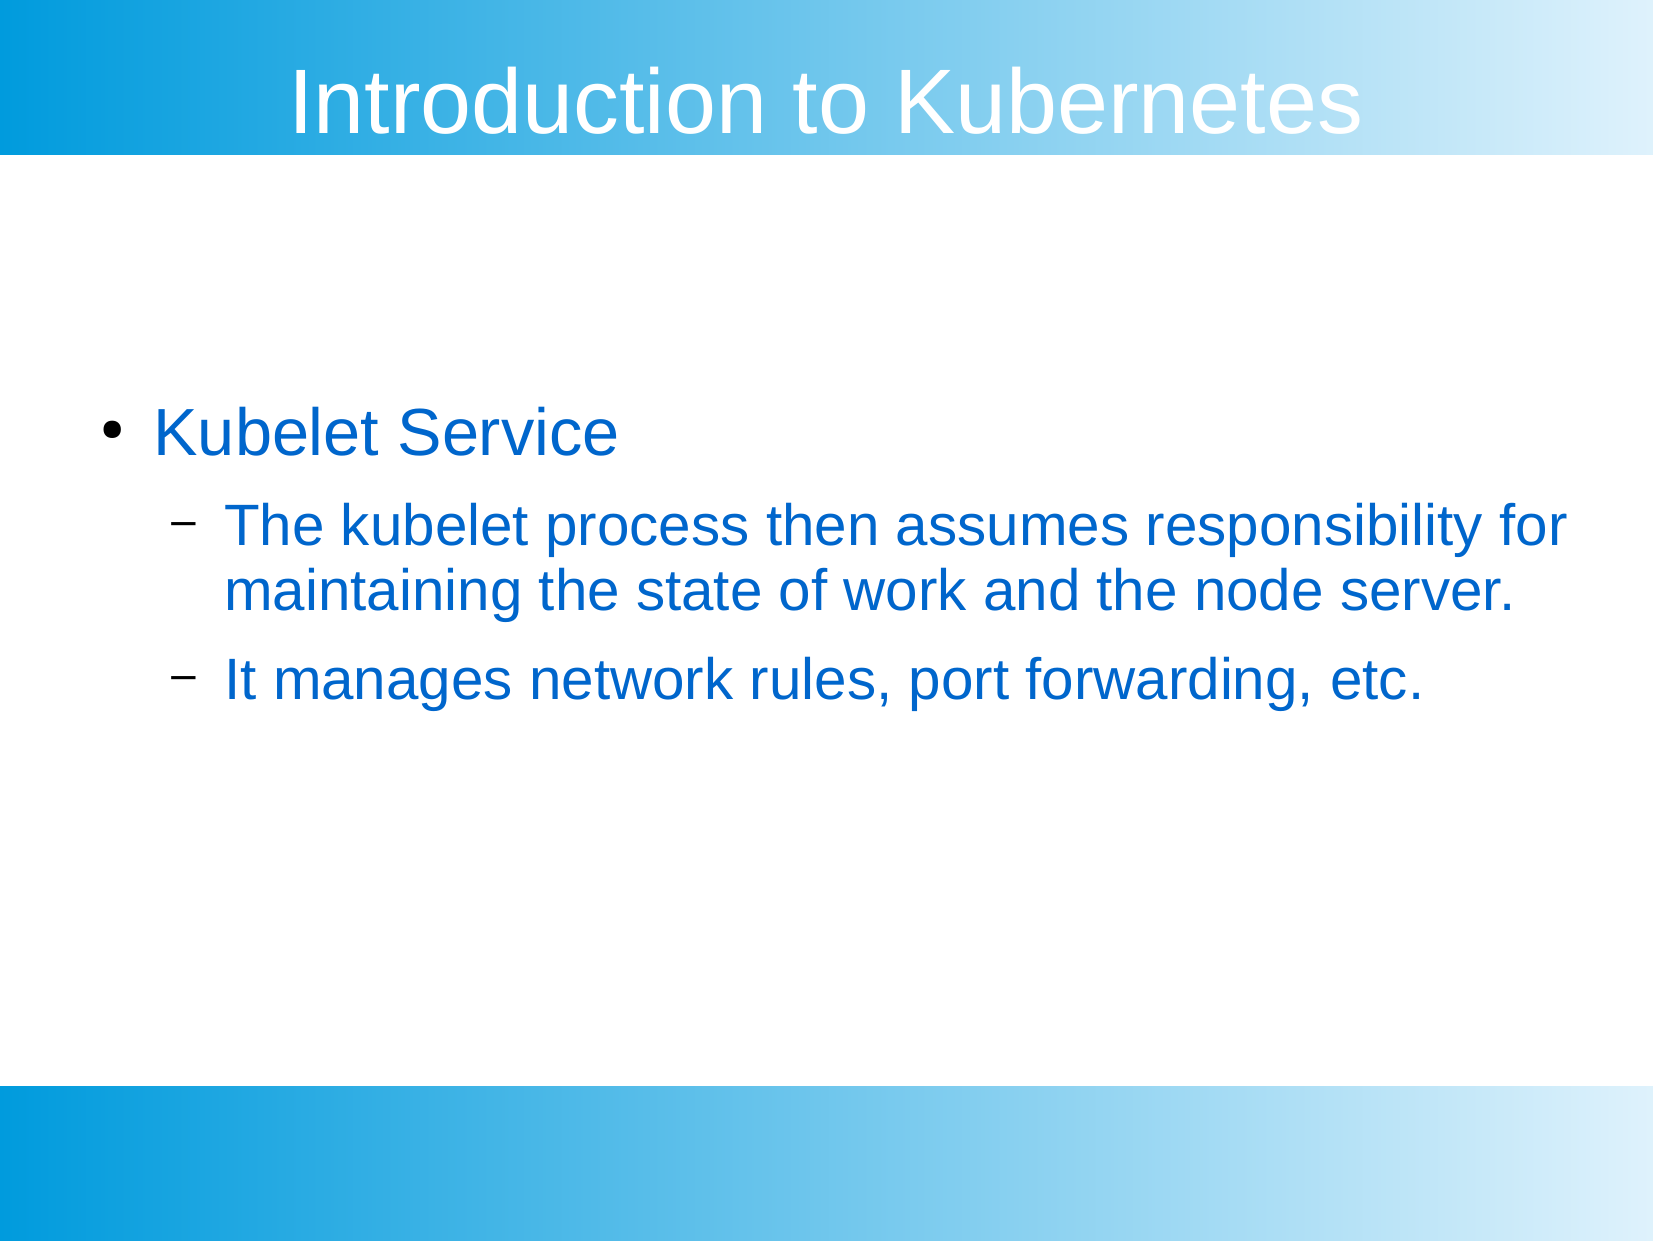

# Introduction to Kubernetes
Kubelet Service
The kubelet process then assumes responsibility for maintaining the state of work and the node server.
It manages network rules, port forwarding, etc.